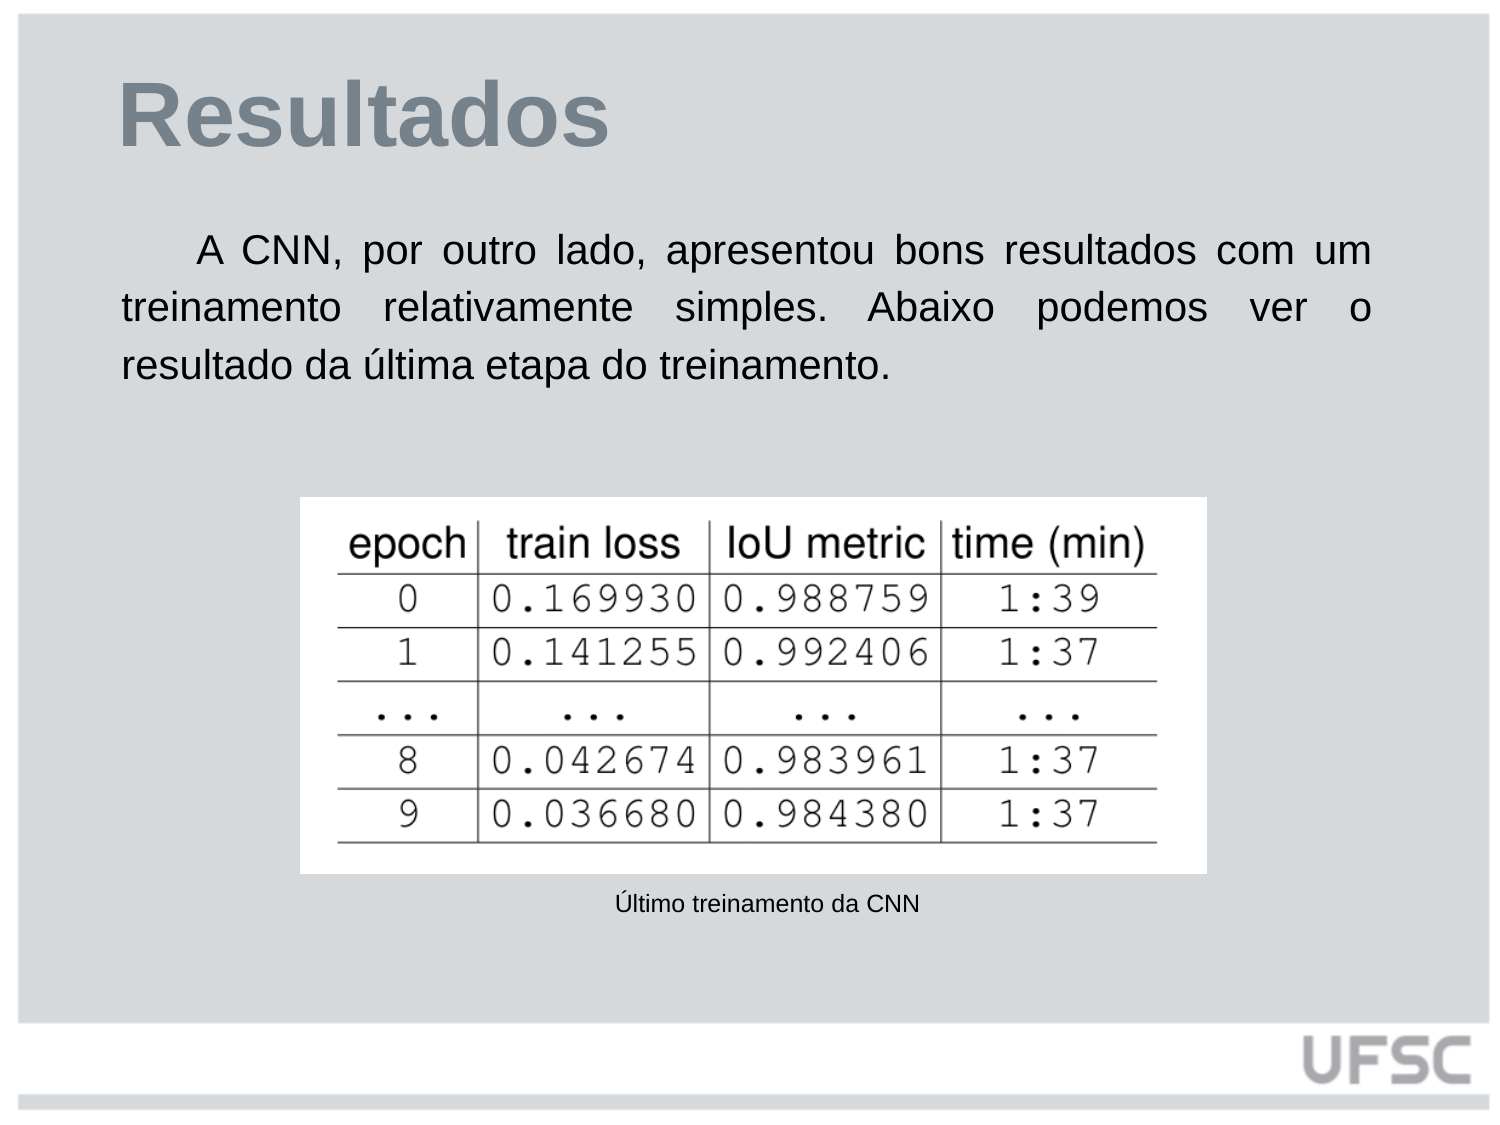

Resultados
	A CNN, por outro lado, apresentou bons resultados com um treinamento relativamente simples. Abaixo podemos ver o resultado da última etapa do treinamento.
Último treinamento da CNN